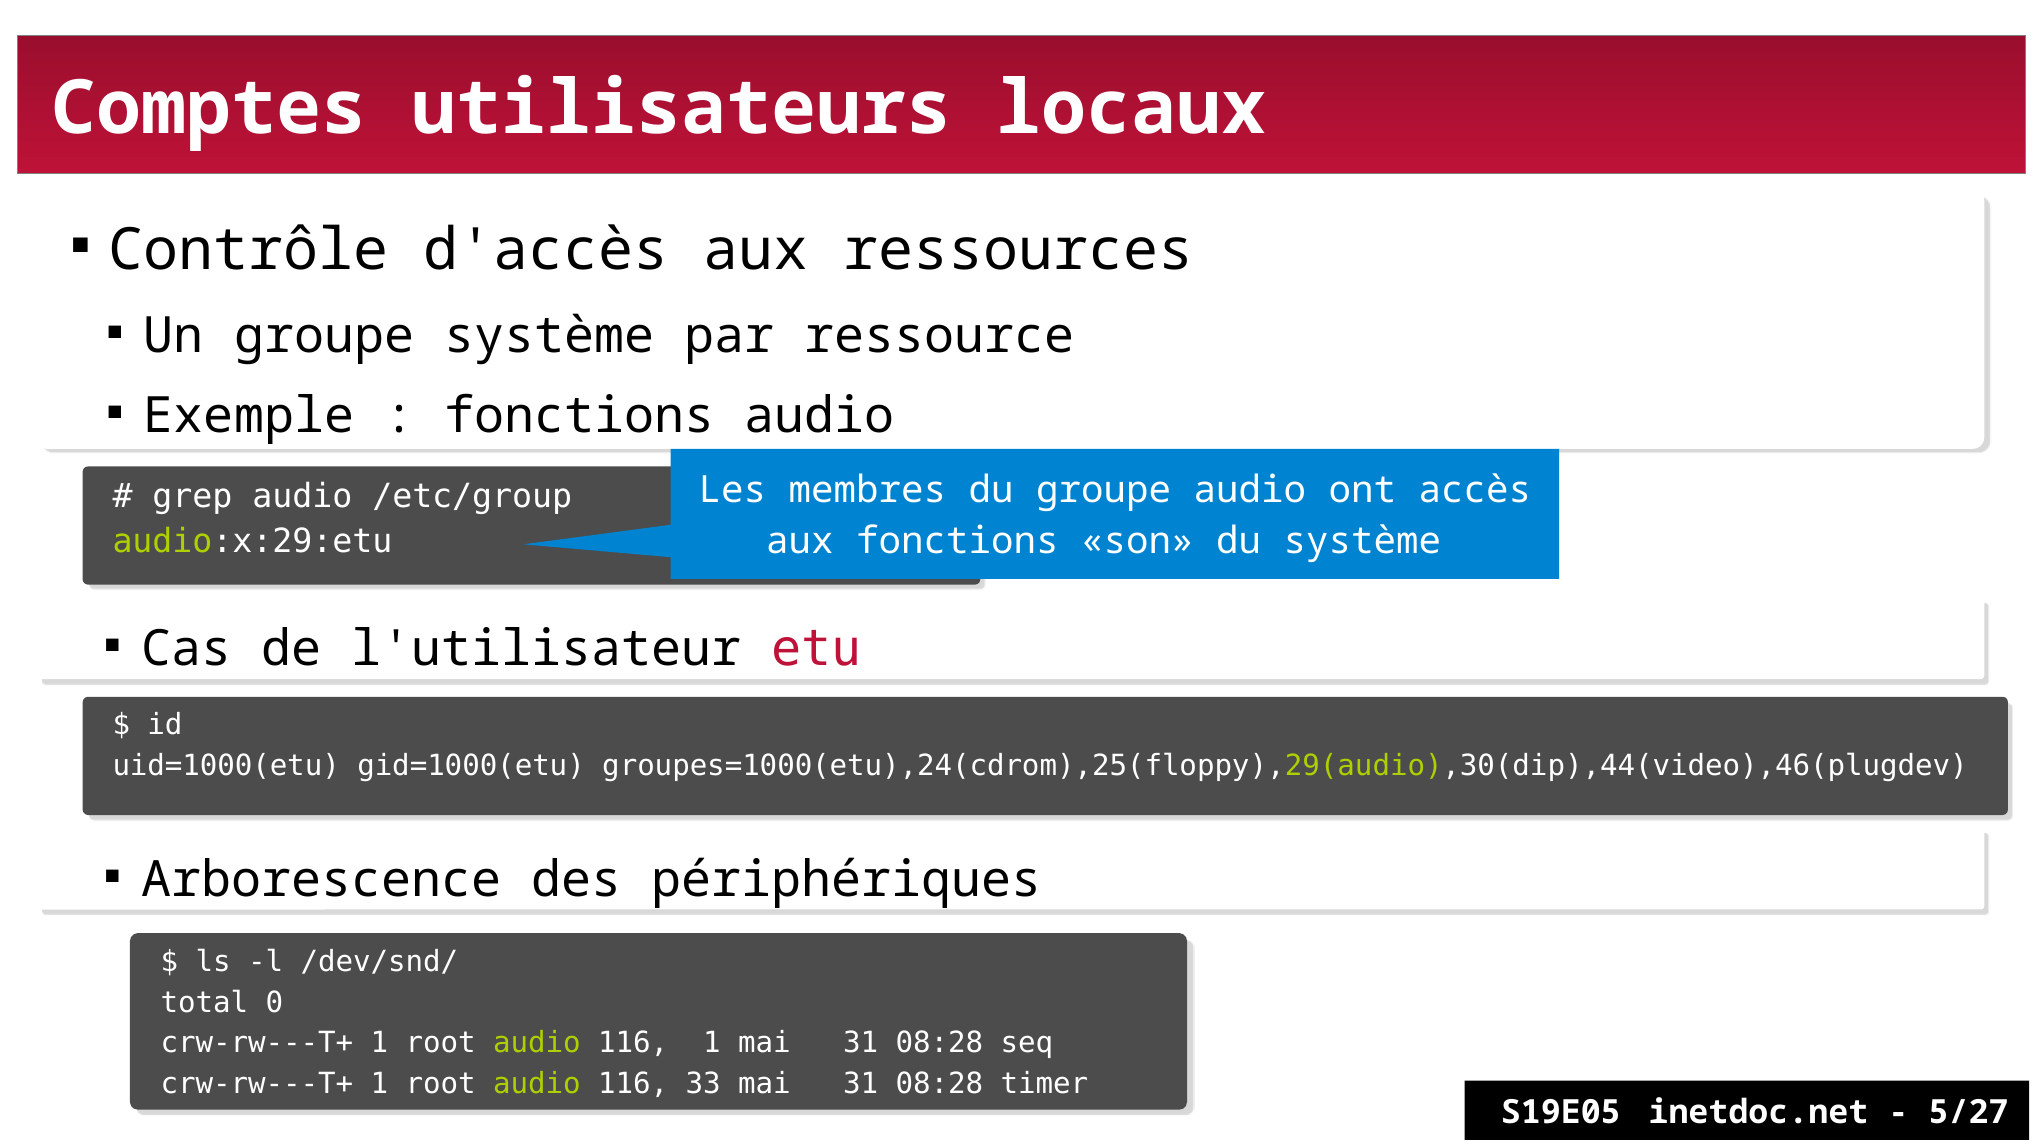

Comptes utilisateurs locaux
Contrôle d'accès aux ressources
Un groupe système par ressource
Exemple : fonctions audio
Les membres du groupe audio ont accès aux fonctions «son» du système
# grep audio /etc/group
audio:x:29:etu
Cas de l'utilisateur etu
$ id
uid=1000(etu) gid=1000(etu) groupes=1000(etu),24(cdrom),25(floppy),29(audio),30(dip),44(video),46(plugdev)
Arborescence des périphériques
$ ls -l /dev/snd/
total 0
crw-rw---T+ 1 root audio 116, 1 mai 31 08:28 seq
crw-rw---T+ 1 root audio 116, 33 mai 31 08:28 timer
S19E05	inetdoc.net - /27